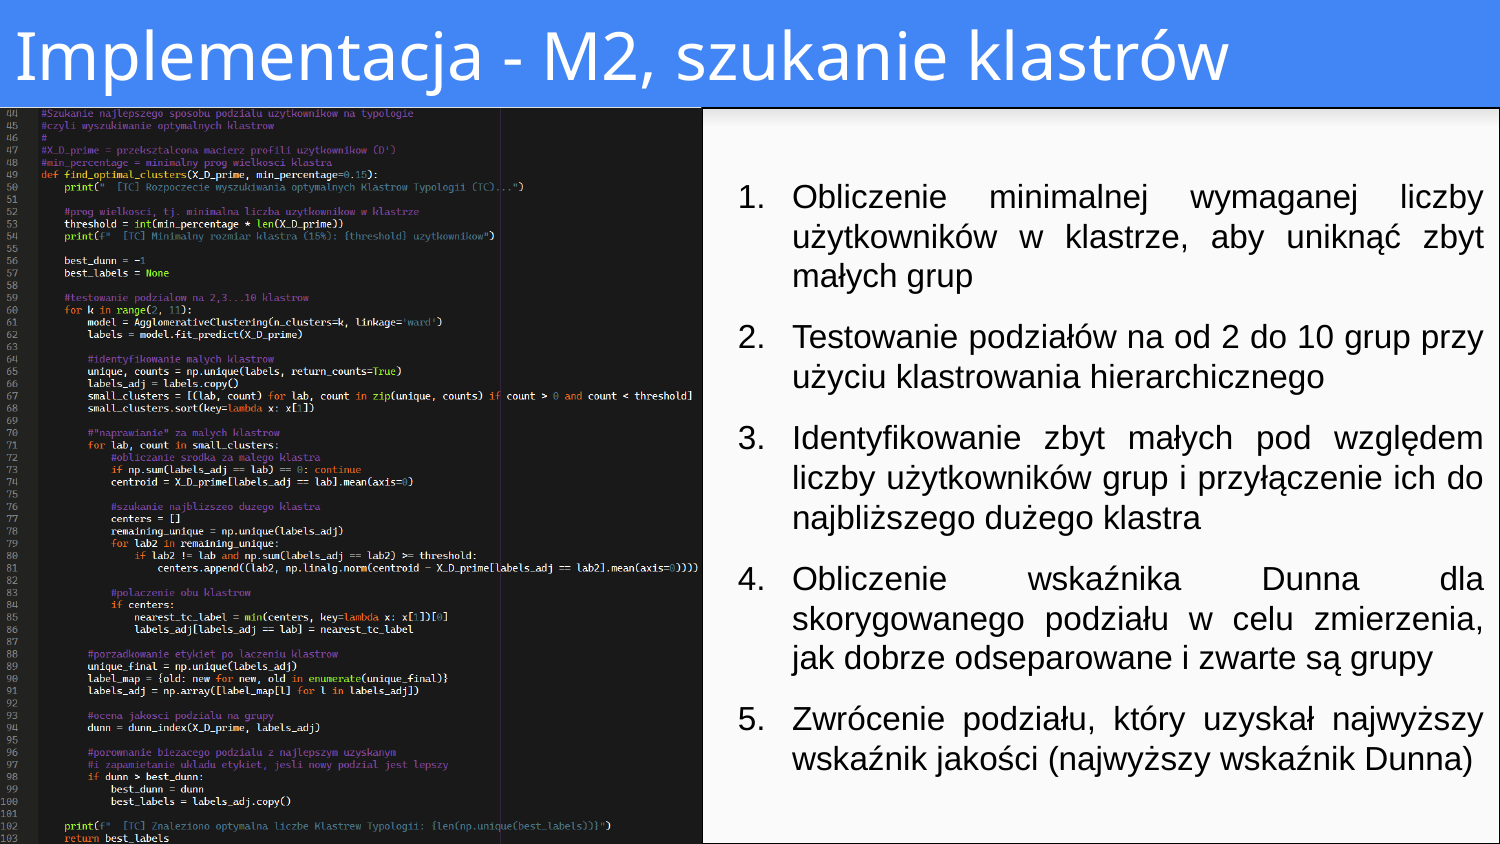

# Implementacja - M2, szukanie klastrów
Obliczenie minimalnej wymaganej liczby użytkowników w klastrze, aby uniknąć zbyt małych grup
Testowanie podziałów na od 2 do 10 grup przy użyciu klastrowania hierarchicznego
Identyfikowanie zbyt małych pod względem liczby użytkowników grup i przyłączenie ich do najbliższego dużego klastra
Obliczenie wskaźnika Dunna dla skorygowanego podziału w celu zmierzenia, jak dobrze odseparowane i zwarte są grupy
Zwrócenie podziału, który uzyskał najwyższy wskaźnik jakości (najwyższy wskaźnik Dunna)